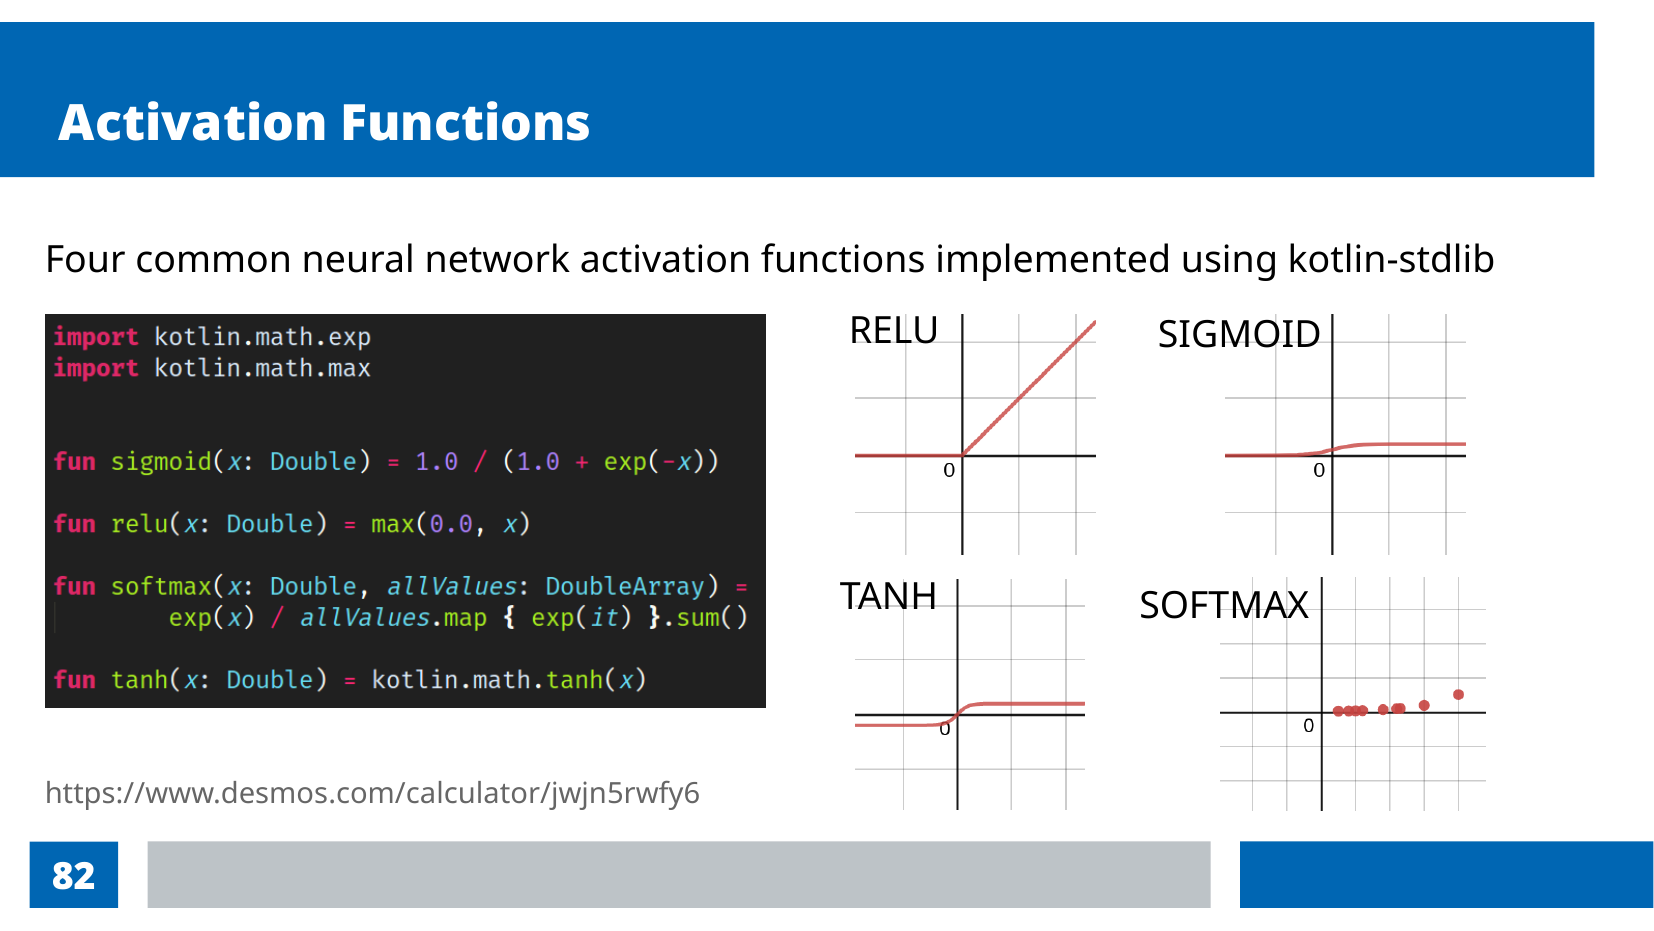

# Activation Functions
Four common neural network activation functions implemented using kotlin-stdlib
RELU
SIGMOID
TANH
SOFTMAX
https://www.desmos.com/calculator/jwjn5rwfy6
82